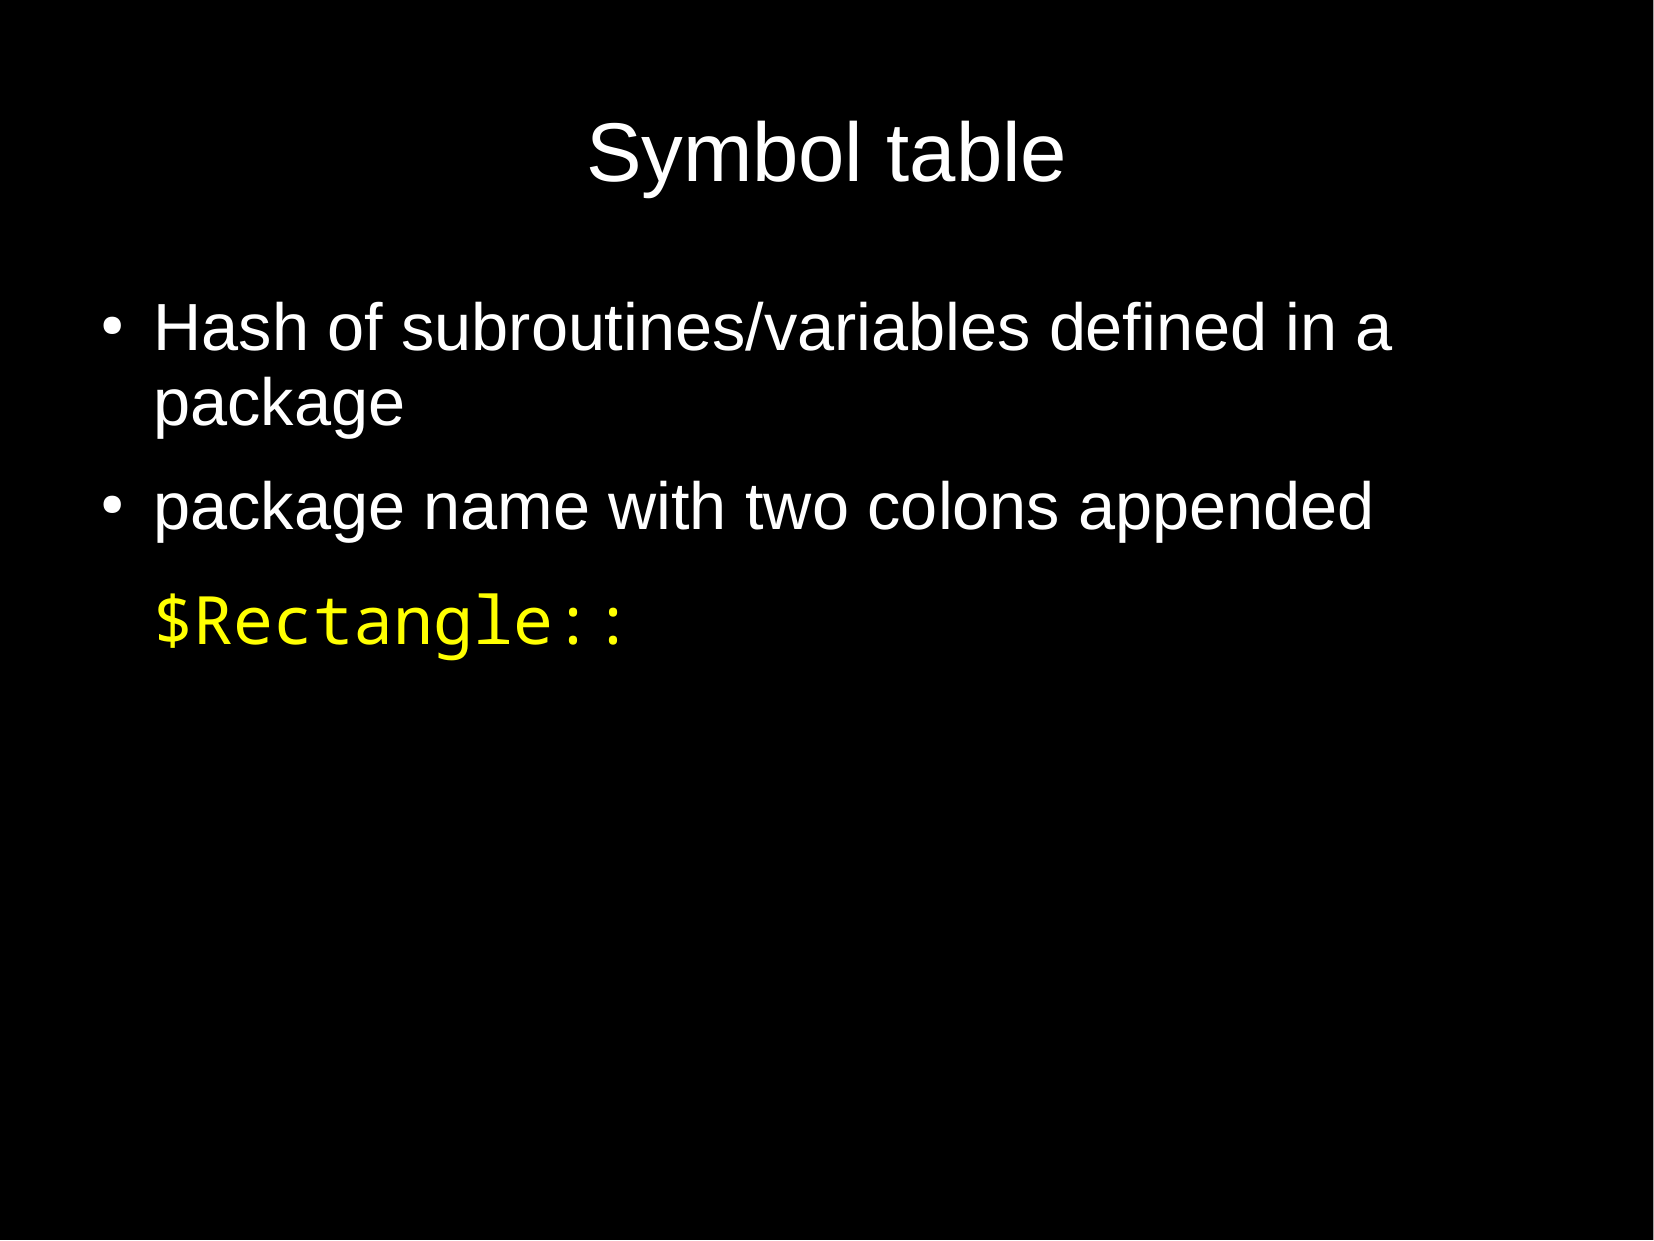

# Symbol table
Hash of subroutines/variables defined in a package
package name with two colons appended
$Rectangle::